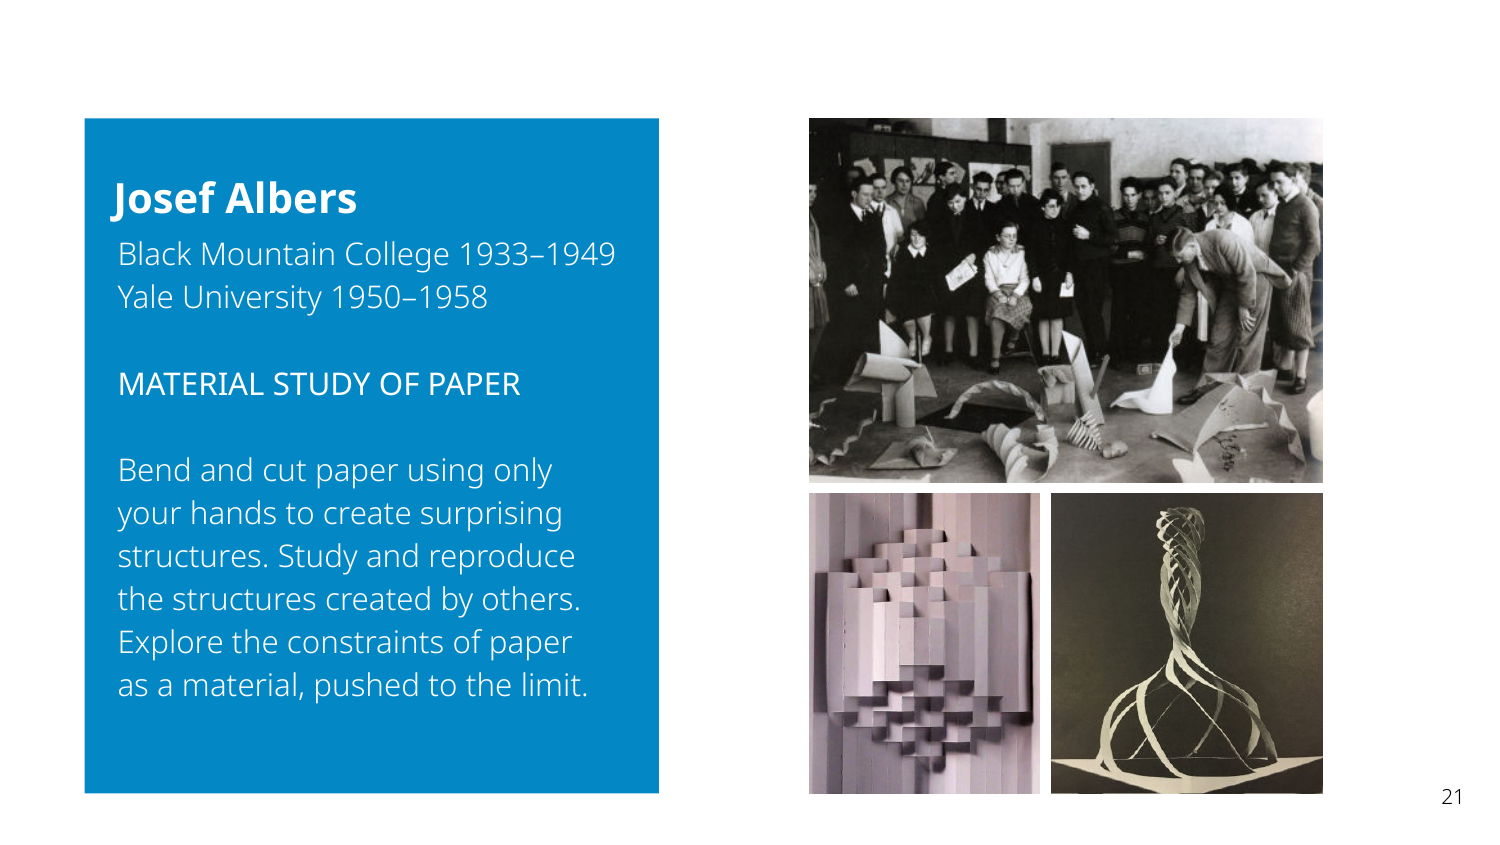

Josef Albers
# Black Mountain College 1933–1949 Yale University 1950–1958 Material study of paper Bend and cut paper using only your hands to create surprising structures. Study and reproduce the structures created by others. Explore the constraints of paper as a material, pushed to the limit.